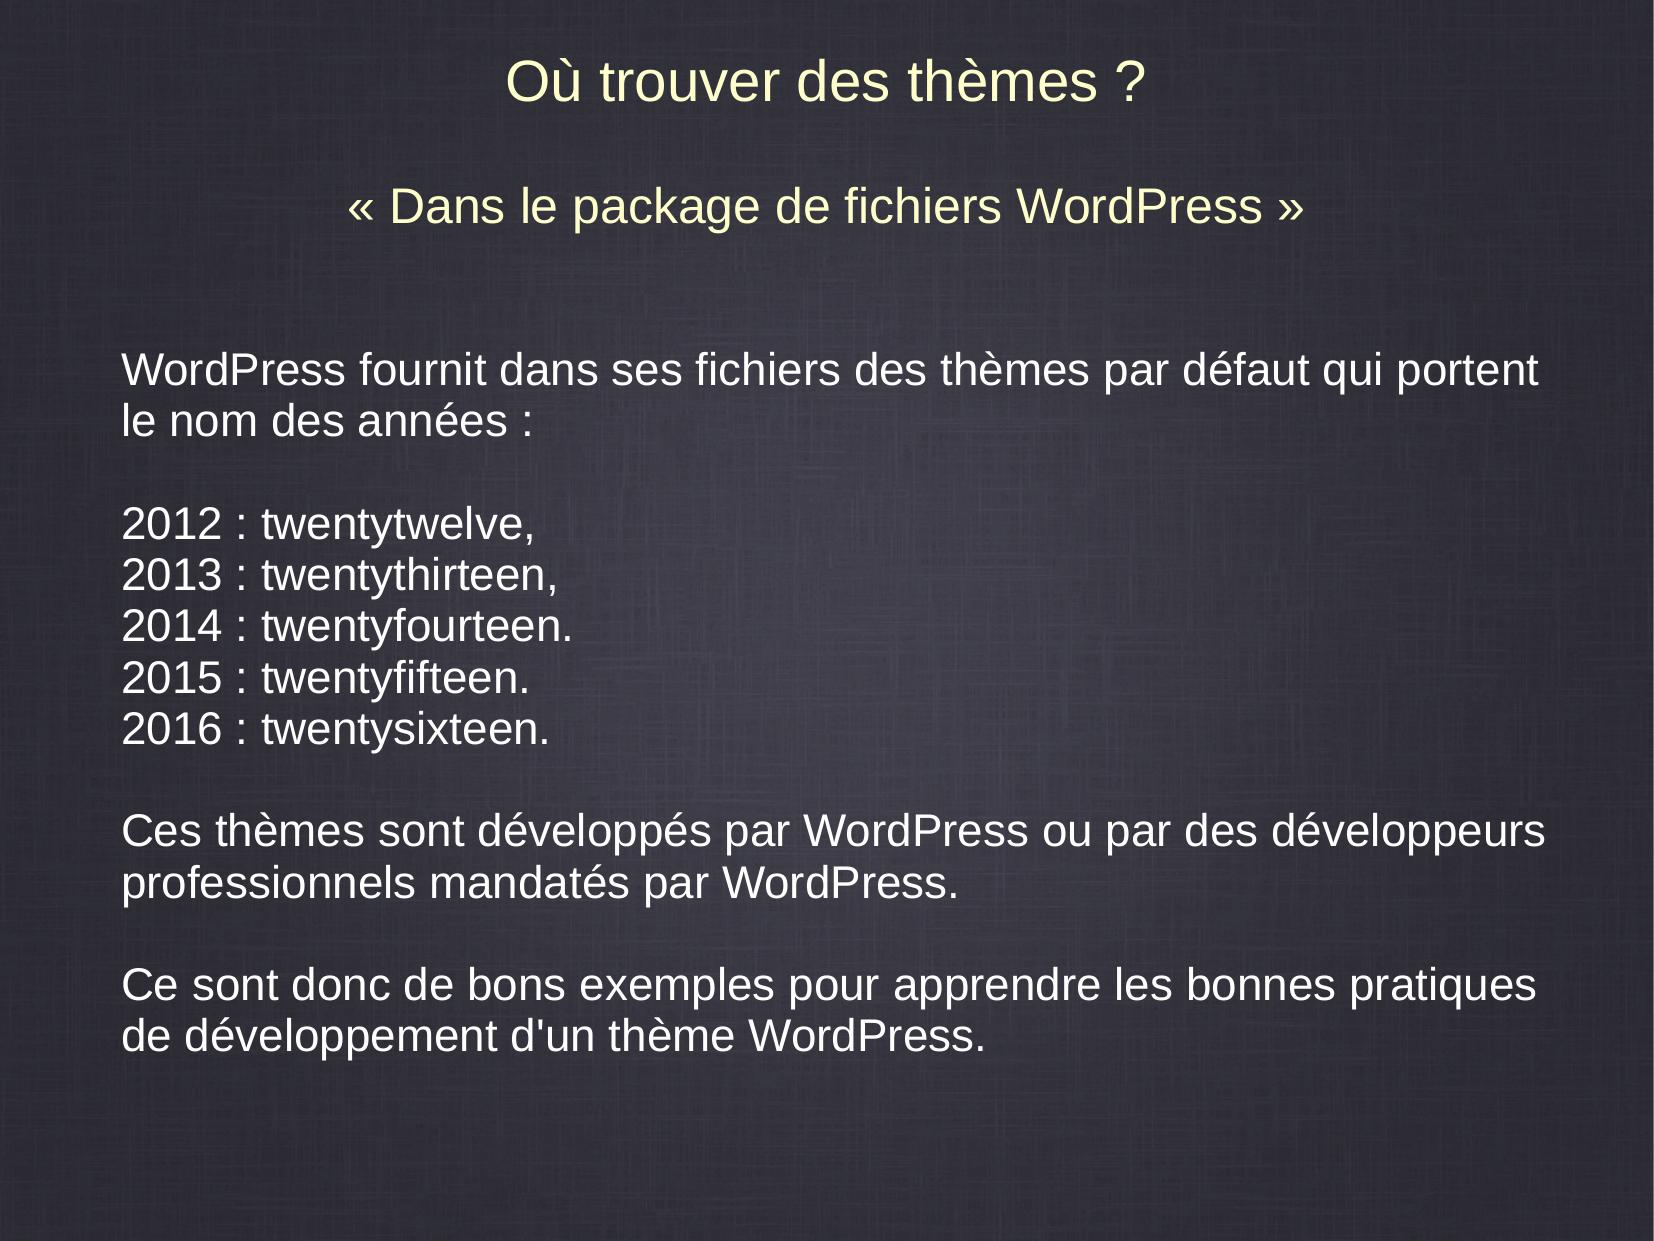

Où trouver des thèmes ?
« Dans le package de fichiers WordPress »
WordPress fournit dans ses fichiers des thèmes par défaut qui portent le nom des années :
2012 : twentytwelve,
2013 : twentythirteen,
2014 : twentyfourteen.
2015 : twentyfifteen.
2016 : twentysixteen.
Ces thèmes sont développés par WordPress ou par des développeurs professionnels mandatés par WordPress.
Ce sont donc de bons exemples pour apprendre les bonnes pratiques de développement d'un thème WordPress.